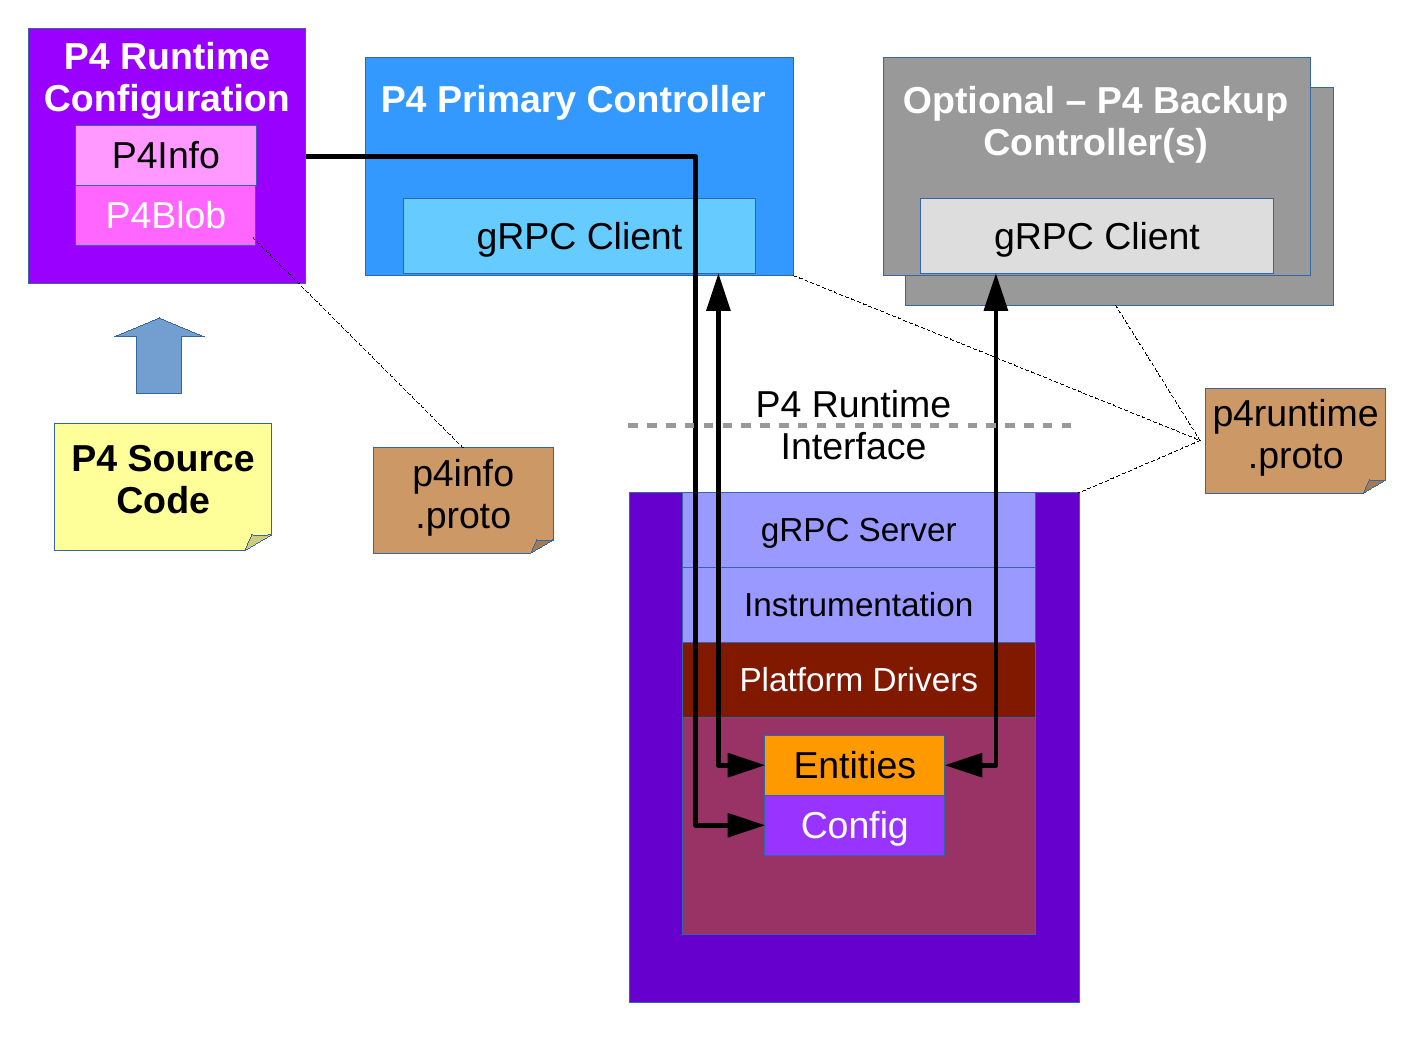

P4 Runtime Configuration
P4 Primary Controller
Optional – P4 Backup Controller(s)
P4Info
P4Blob
gRPC Client
gRPC Client
p4runtime
.proto
P4 Source
Code
P4 Runtime
Interface
p4info
.proto
gRPC Server
Instrumentation
Platform Drivers
Entities
Config